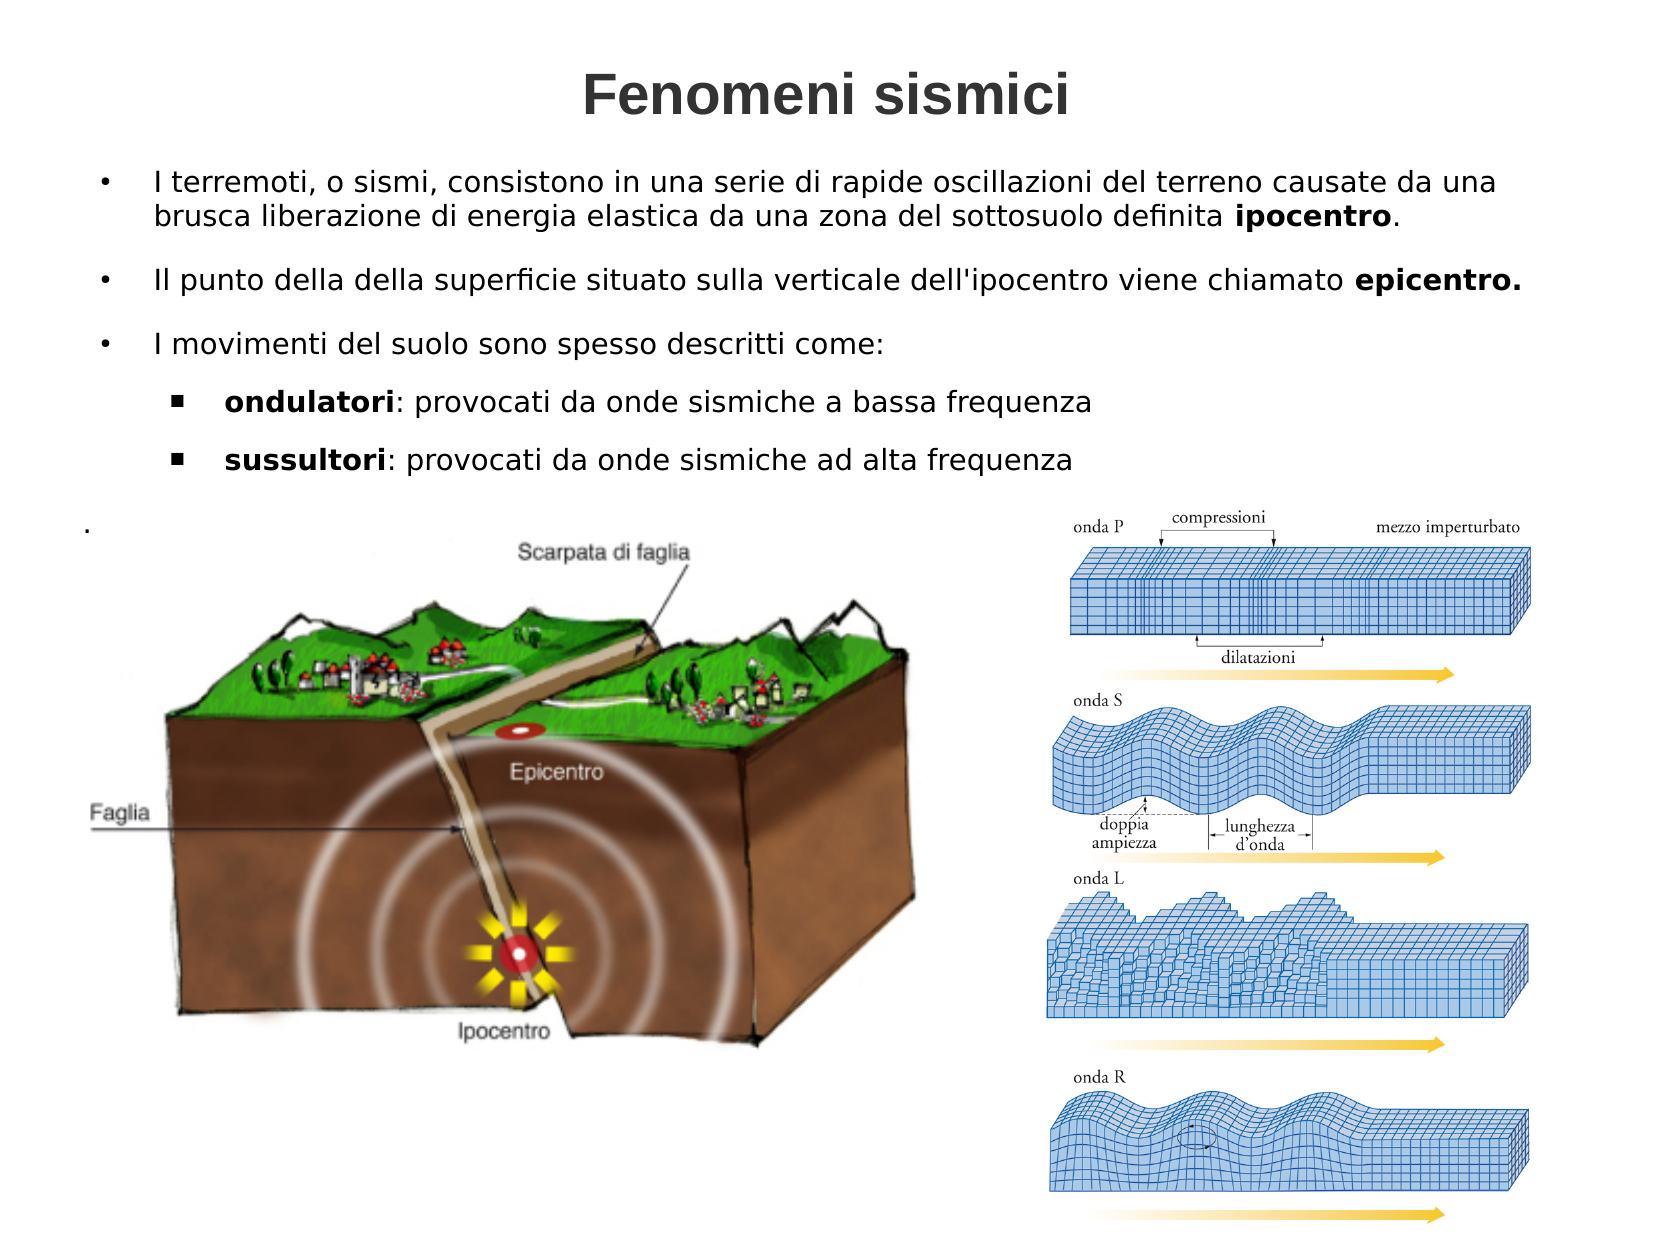

# Fenomeni sismici
I terremoti, o sismi, consistono in una serie di rapide oscillazioni del terreno causate da una brusca liberazione di energia elastica da una zona del sottosuolo definita ipocentro.
Il punto della della superficie situato sulla verticale dell'ipocentro viene chiamato epicentro.
I movimenti del suolo sono spesso descritti come:
ondulatori: provocati da onde sismiche a bassa frequenza
sussultori: provocati da onde sismiche ad alta frequenza
.